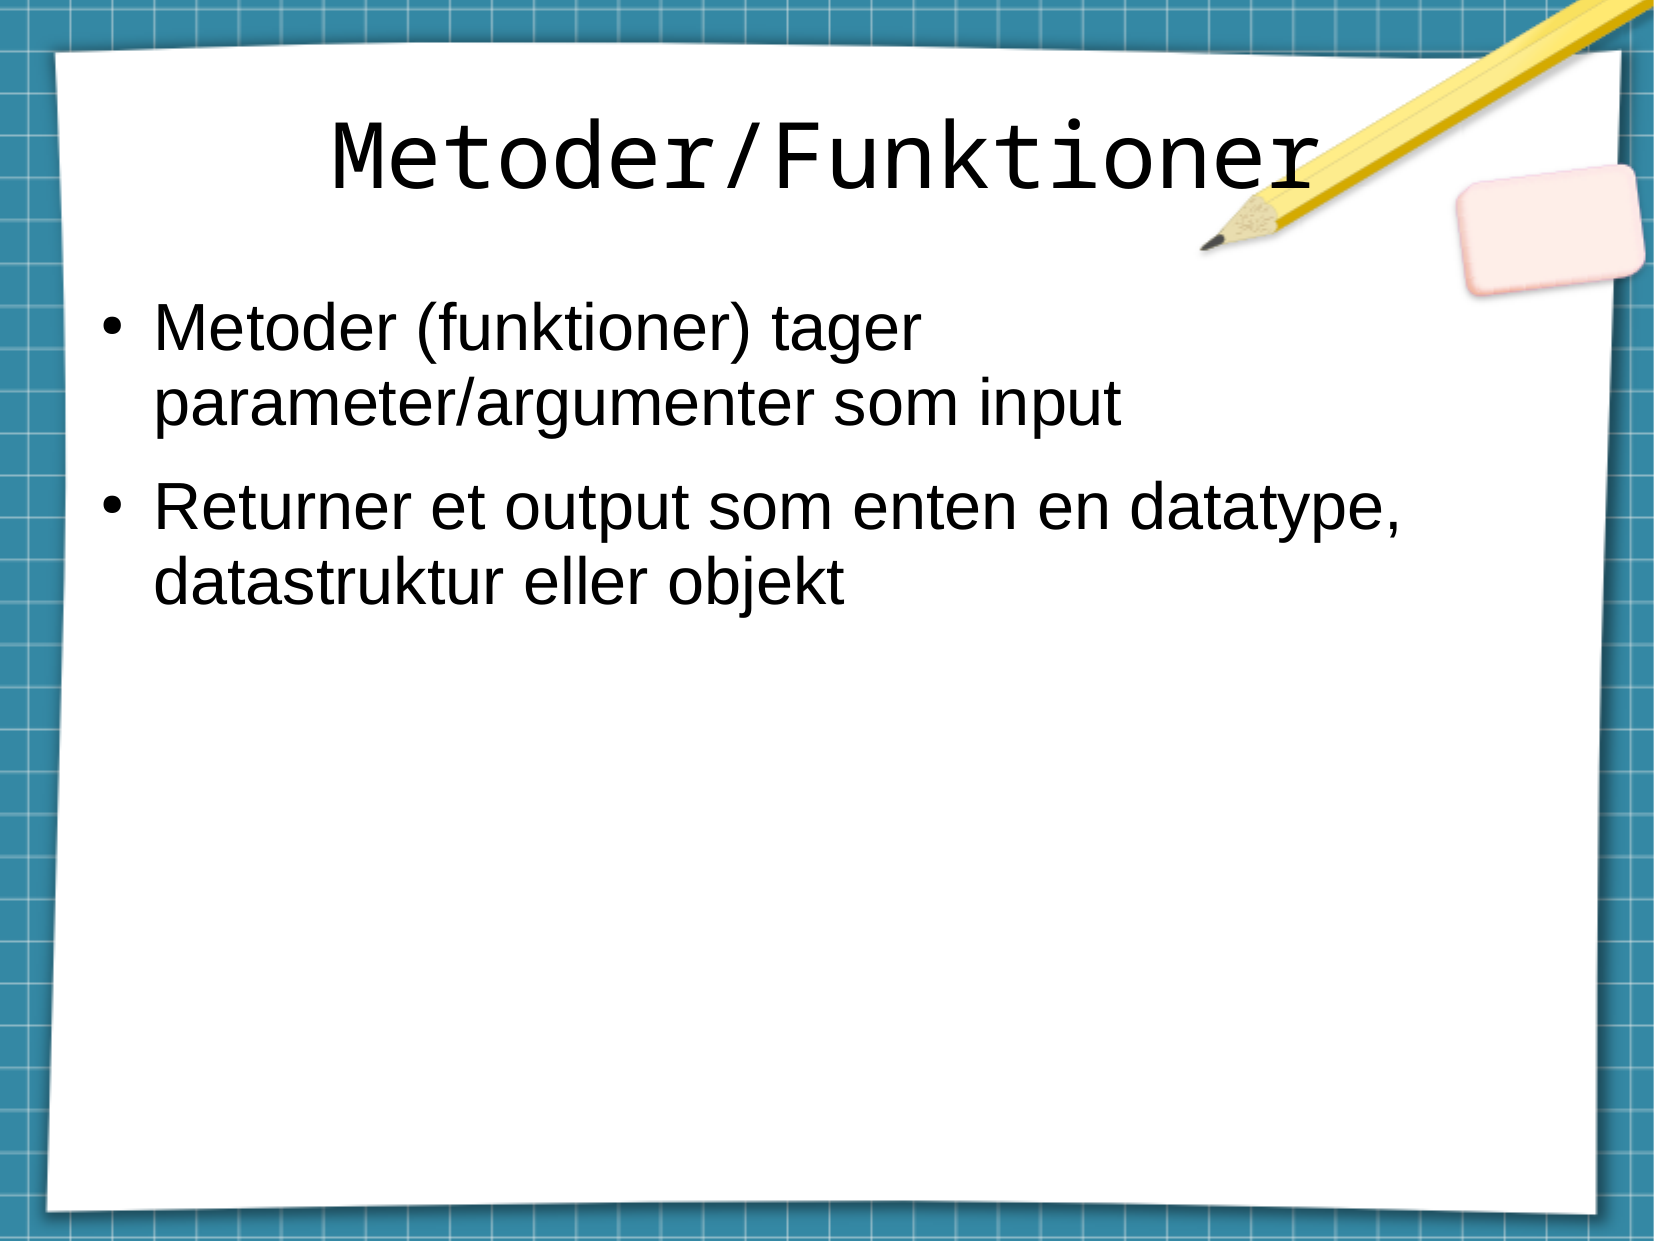

# Metoder/Funktioner
Metoder (funktioner) tager parameter/argumenter som input
Returner et output som enten en datatype, datastruktur eller objekt